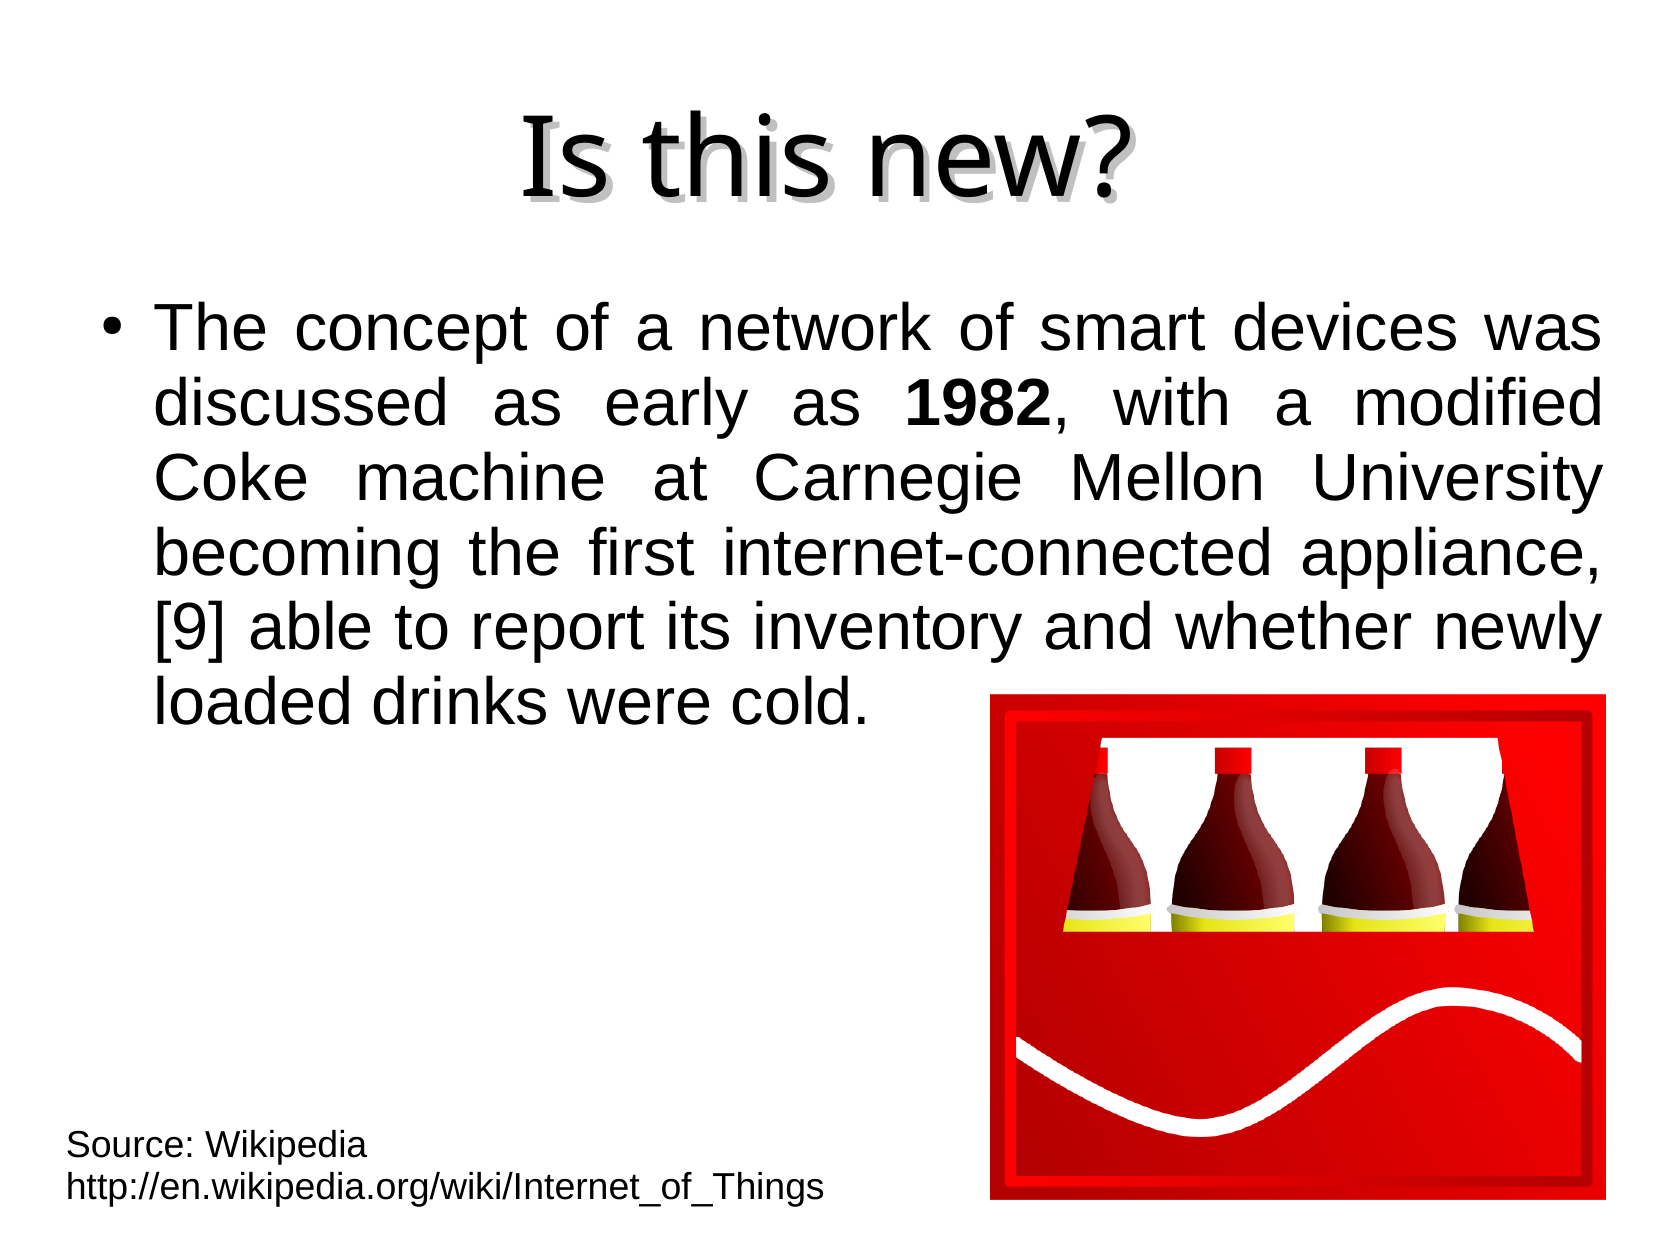

# Is this new?
The concept of a network of smart devices was discussed as early as 1982, with a modified Coke machine at Carnegie Mellon University becoming the first internet-connected appliance,[9] able to report its inventory and whether newly loaded drinks were cold.
Source: Wikipedia
http://en.wikipedia.org/wiki/Internet_of_Things